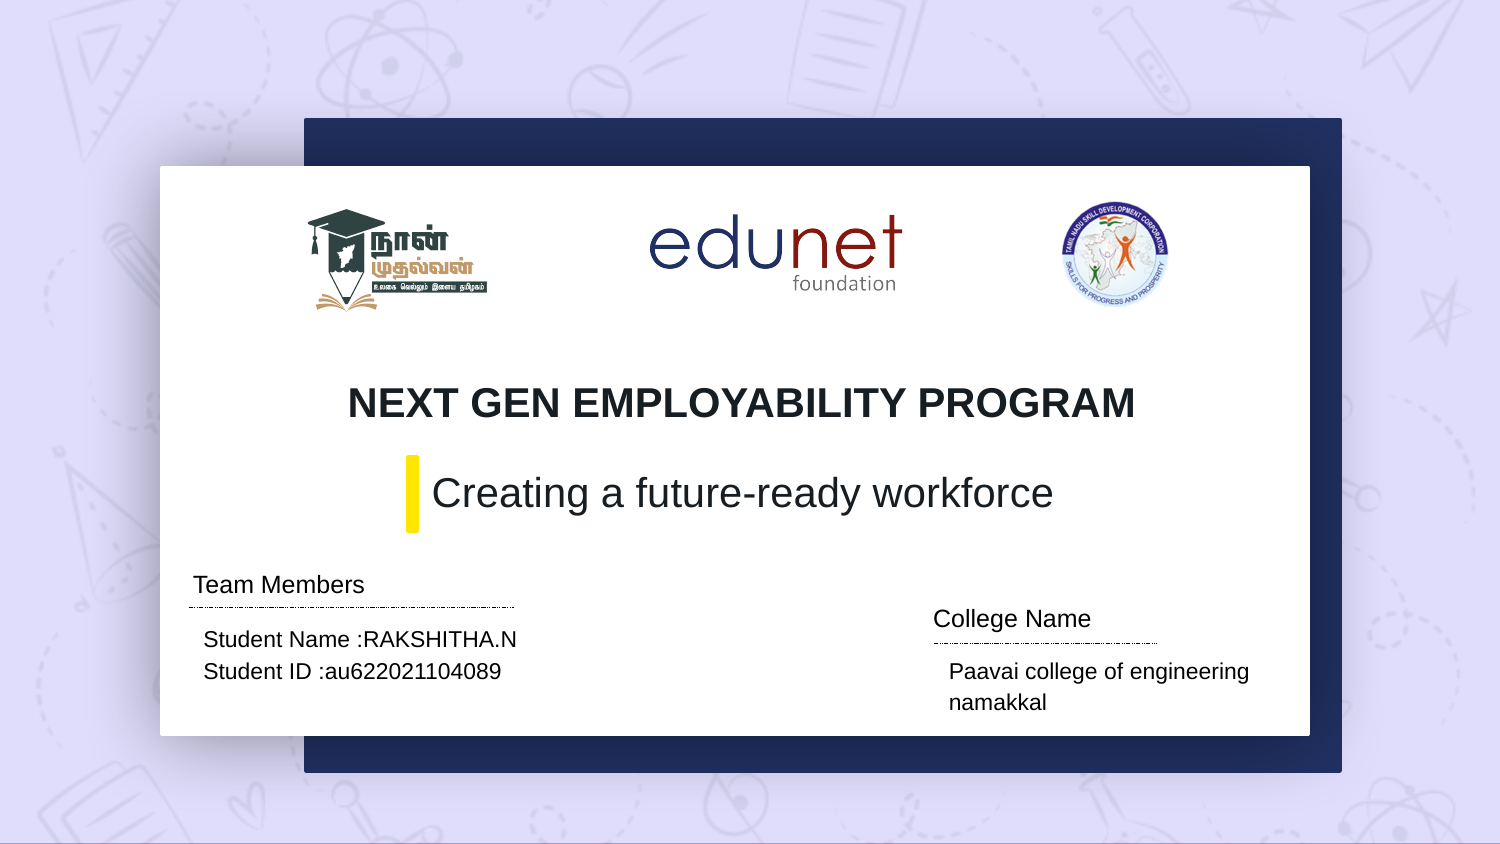

NEXT GEN EMPLOYABILITY PROGRAM
Creating a future-ready workforce
Team Members
College Name
Student Name :RAKSHITHA.N
Student ID :au622021104089
Paavai college of engineering
namakkal